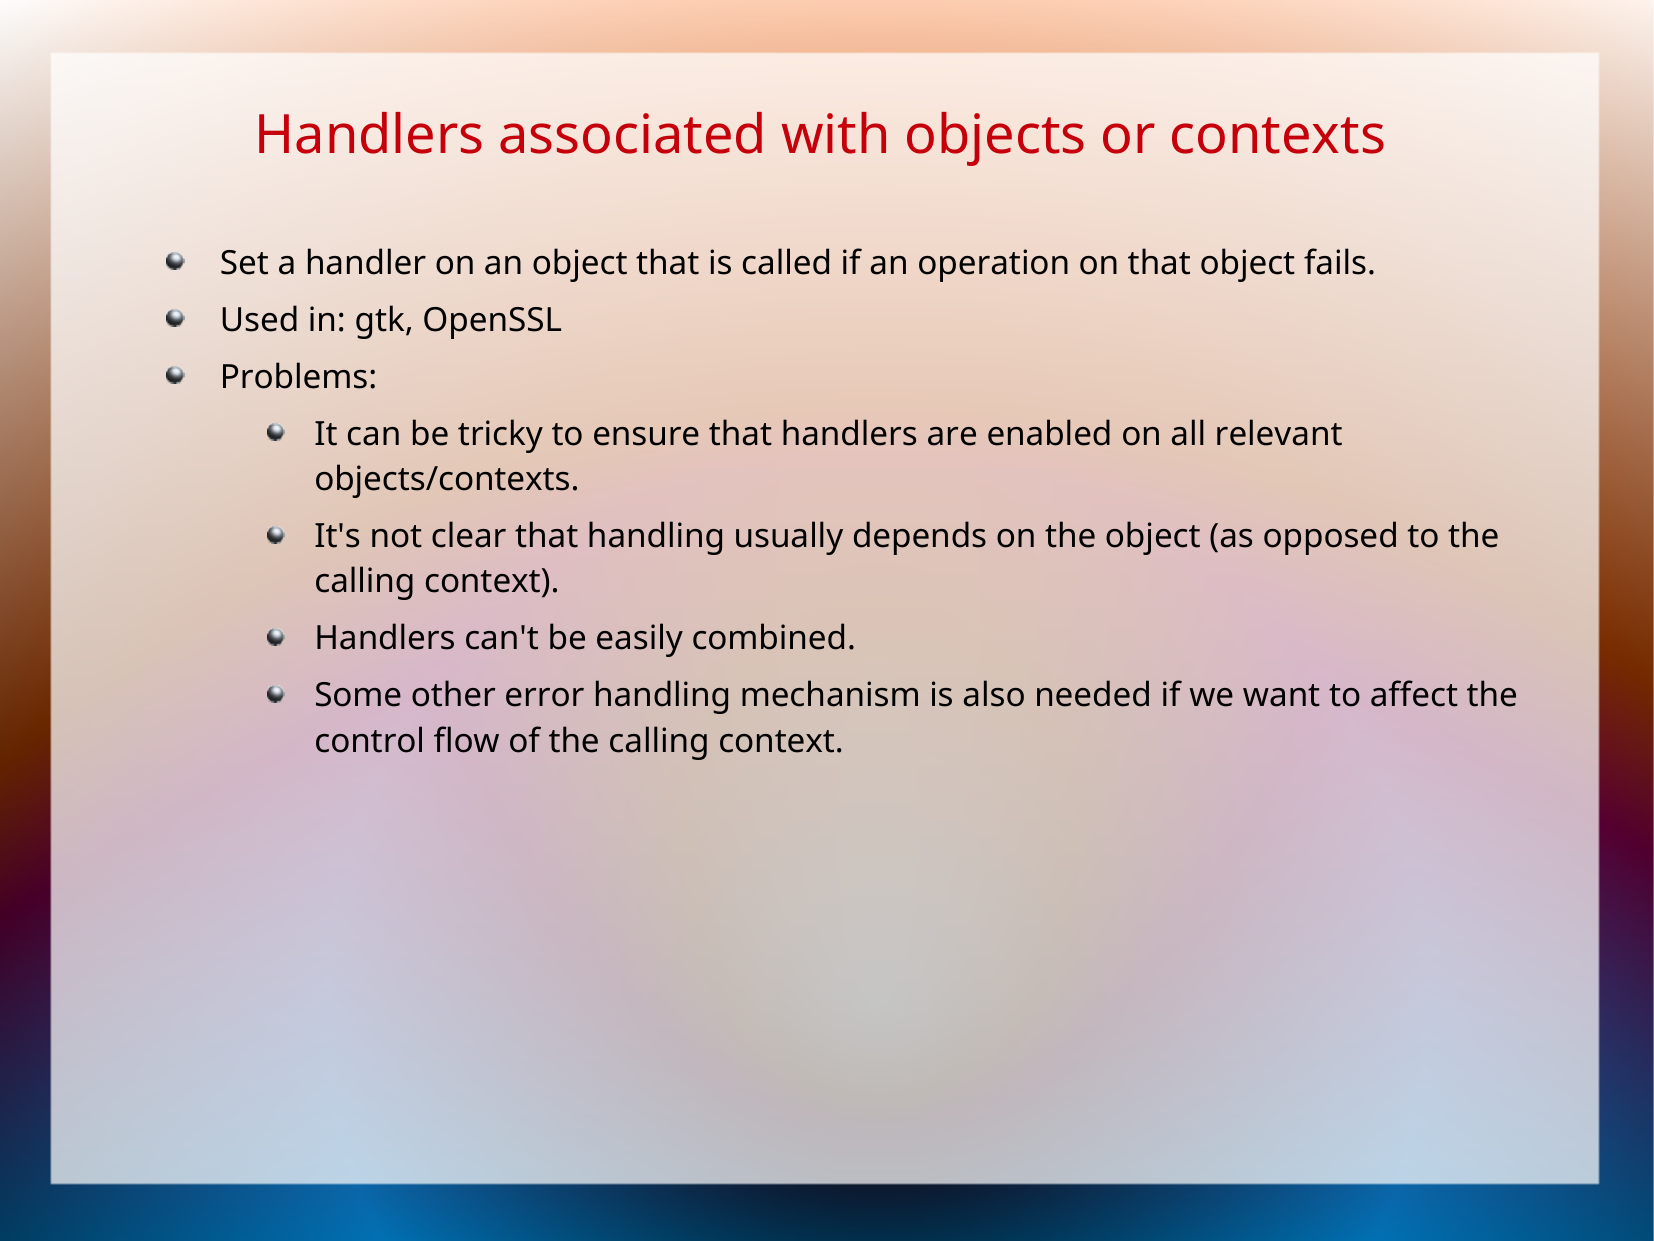

# Handlers associated with objects or contexts
Set a handler on an object that is called if an operation on that object fails.
Used in: gtk, OpenSSL
Problems:
It can be tricky to ensure that handlers are enabled on all relevant objects/contexts.
It's not clear that handling usually depends on the object (as opposed to the calling context).
Handlers can't be easily combined.
Some other error handling mechanism is also needed if we want to affect the control flow of the calling context.